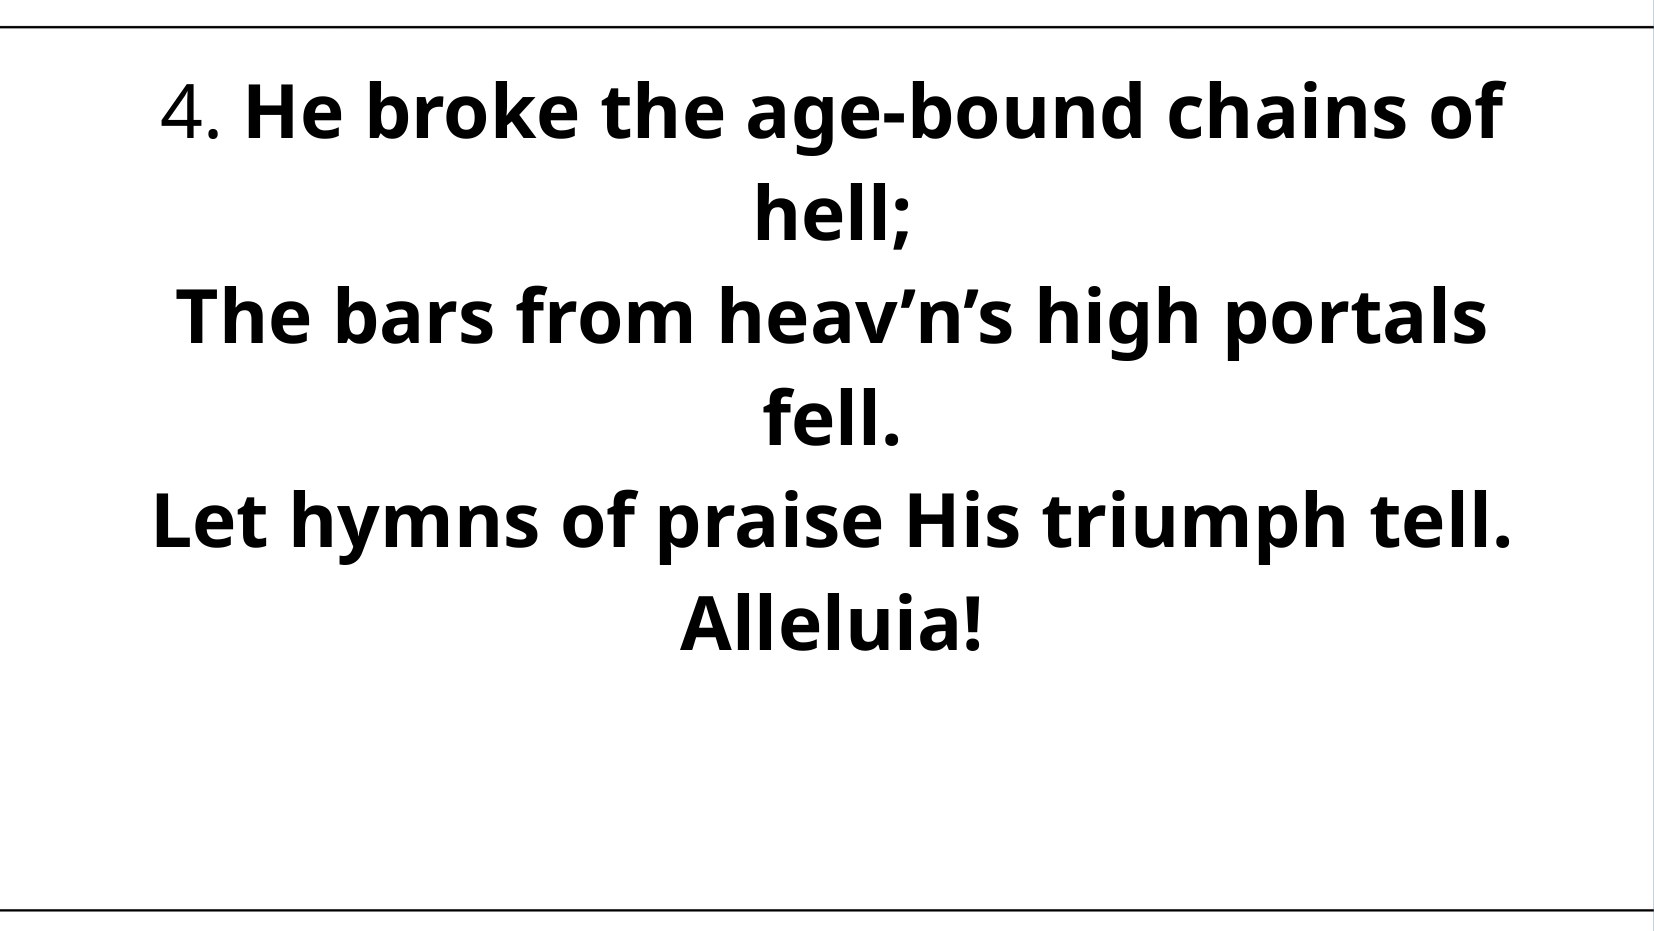

4. He broke the age-bound chains of hell;
The bars from heav’n’s high portals fell.
Let hymns of praise His triumph tell.
Alleluia!